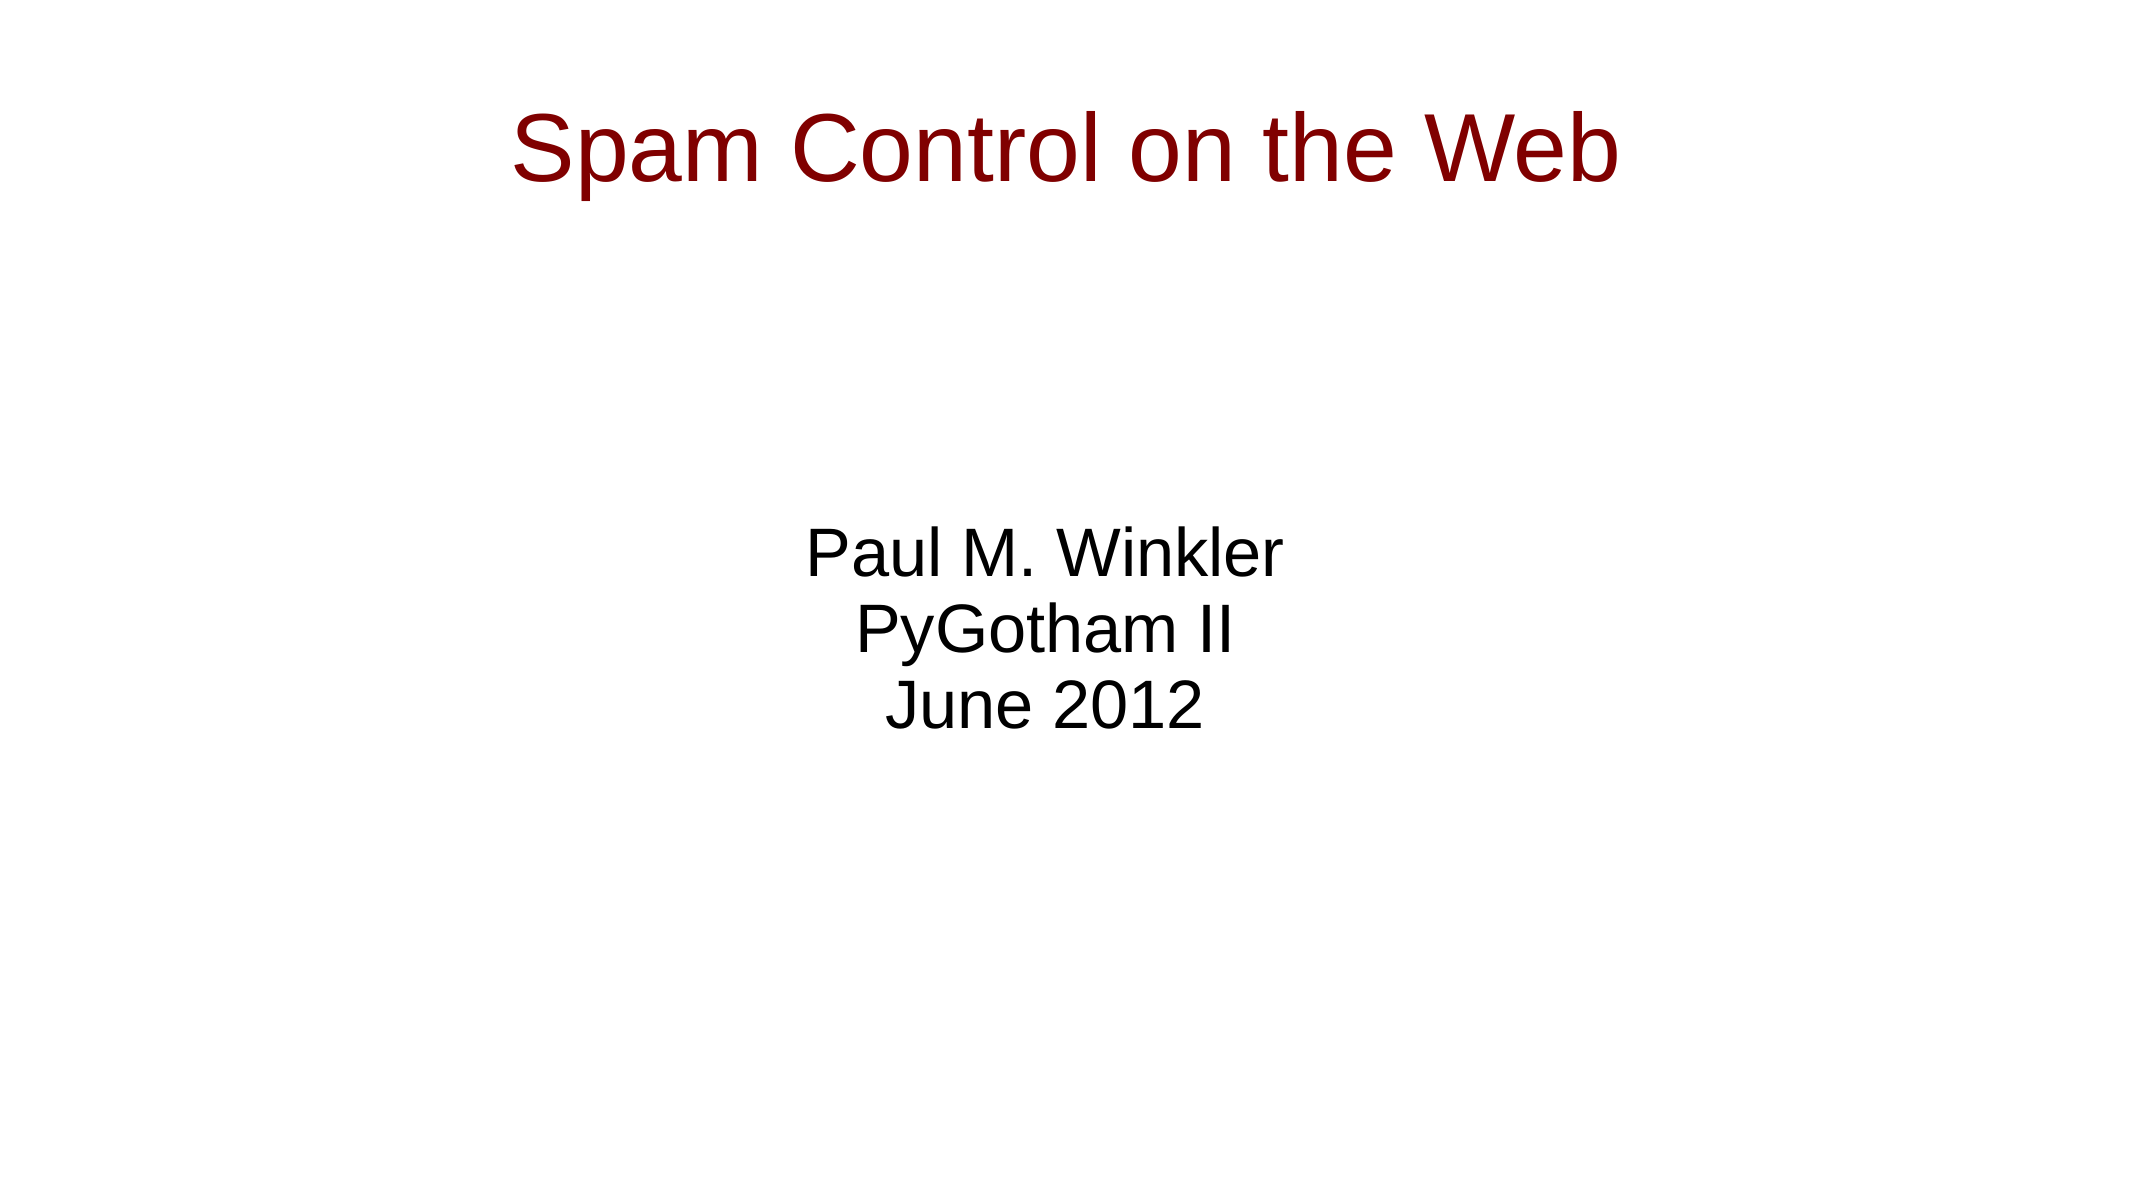

# Spam Control on the Web
Paul M. Winkler
PyGotham II
June 2012